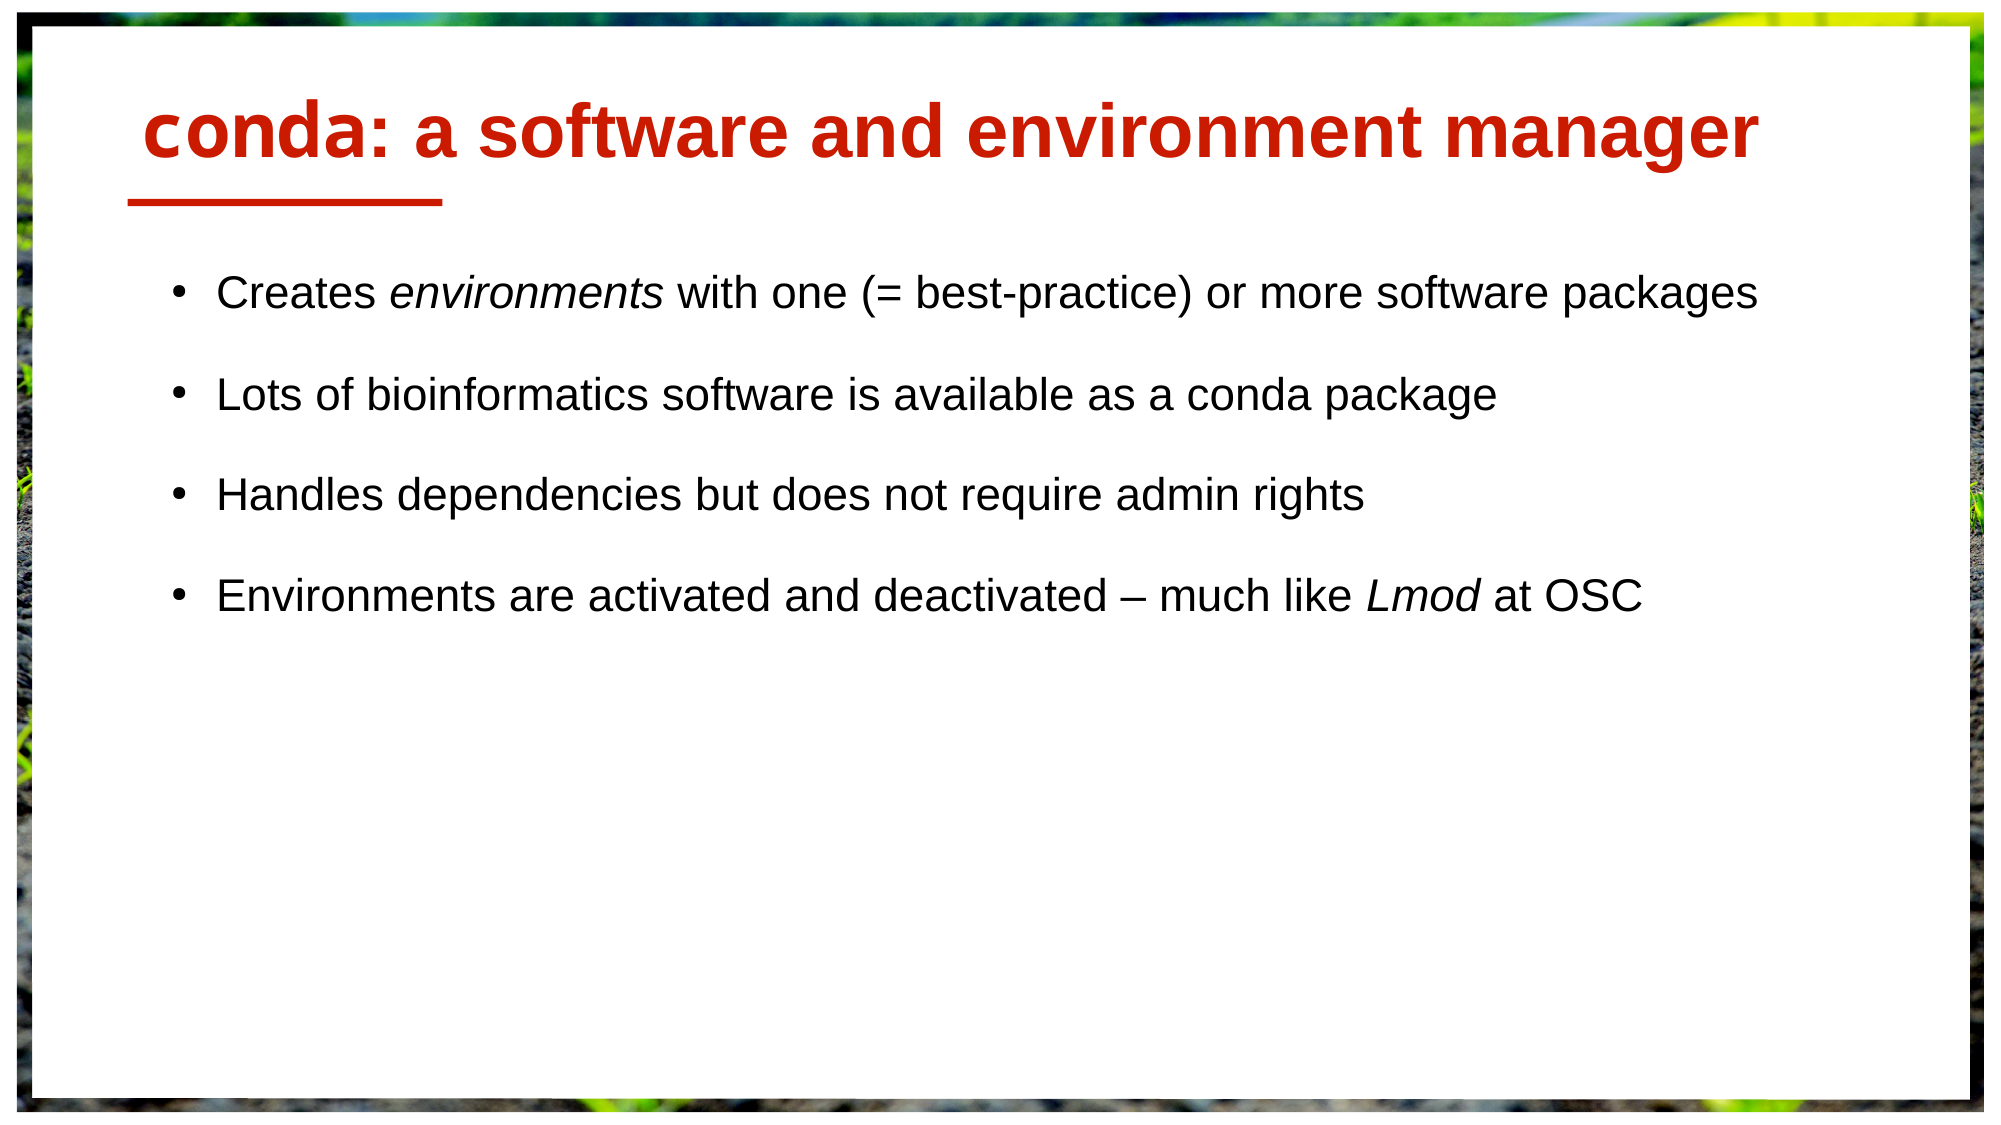

conda: a software and environment manager
Creates environments with one (= best-practice) or more software packages
Lots of bioinformatics software is available as a conda package
Handles dependencies but does not require admin rights
Environments are activated and deactivated – much like Lmod at OSC